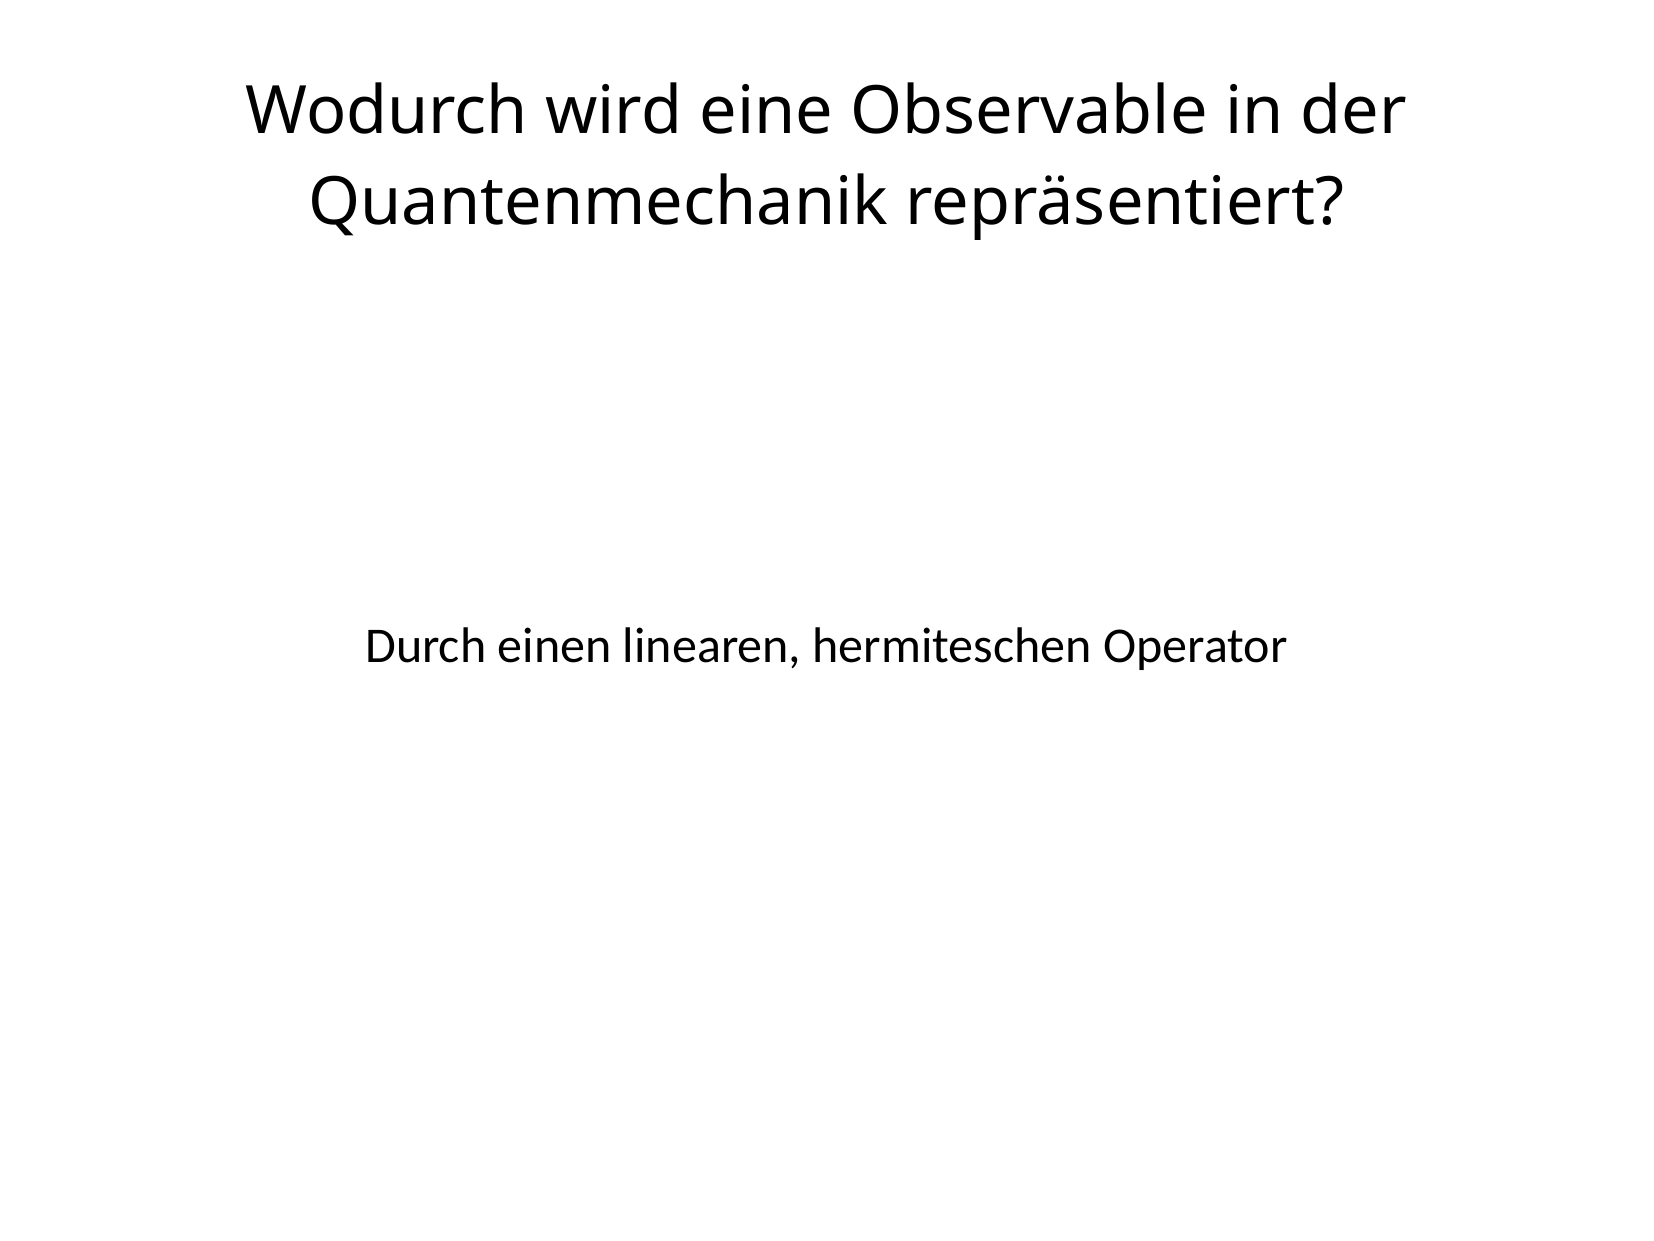

# Wodurch wird eine Observable in der Quantenmechanik repräsentiert?
Durch einen linearen, hermiteschen Operator